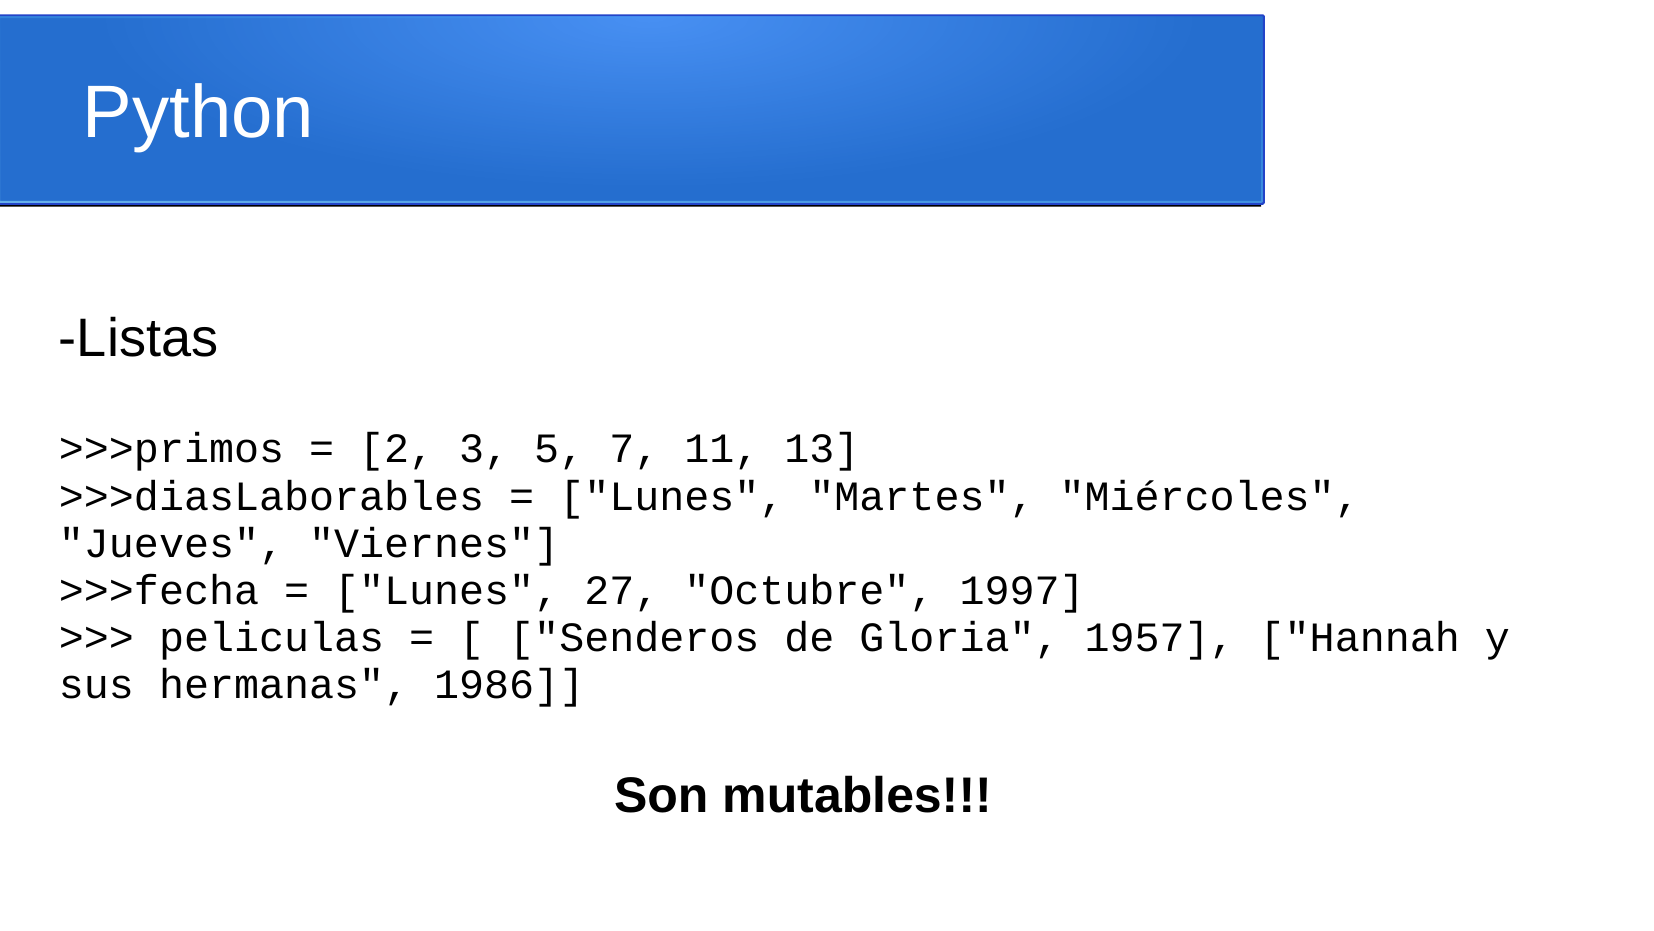

# Python
-Listas
>>>primos = [2, 3, 5, 7, 11, 13]
>>>diasLaborables = ["Lunes", "Martes", "Miércoles", "Jueves", "Viernes"]
>>>fecha = ["Lunes", 27, "Octubre", 1997]
>>> peliculas = [ ["Senderos de Gloria", 1957], ["Hannah y sus hermanas", 1986]]
Son mutables!!!